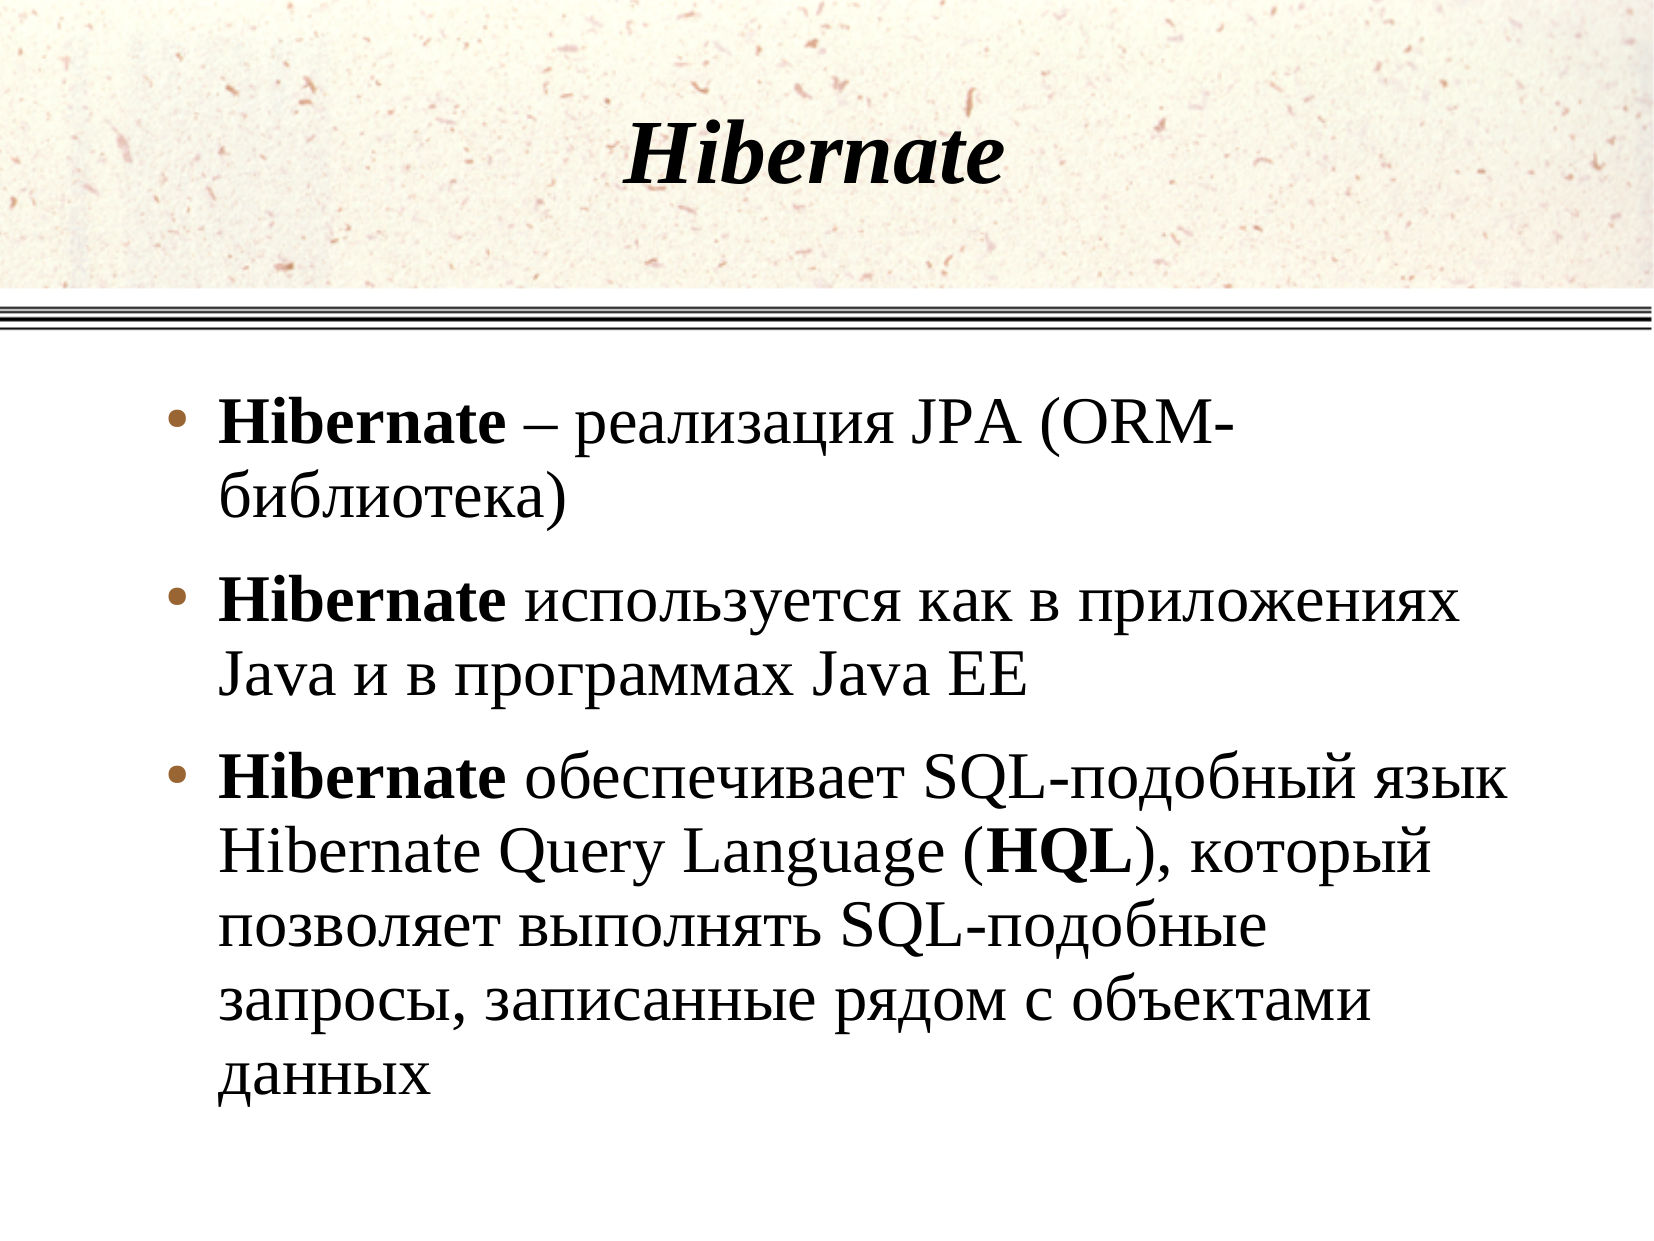

# Hibernate
Hibernate – реализация JPA (ORM-библиотека)
Hibernate используется как в приложениях Java и в программах Java EE
Hibernate обеспечивает SQL-подобный язык Hibernate Query Language (HQL), который позволяет выполнять SQL-подобные запросы, записанные рядом с объектами данных